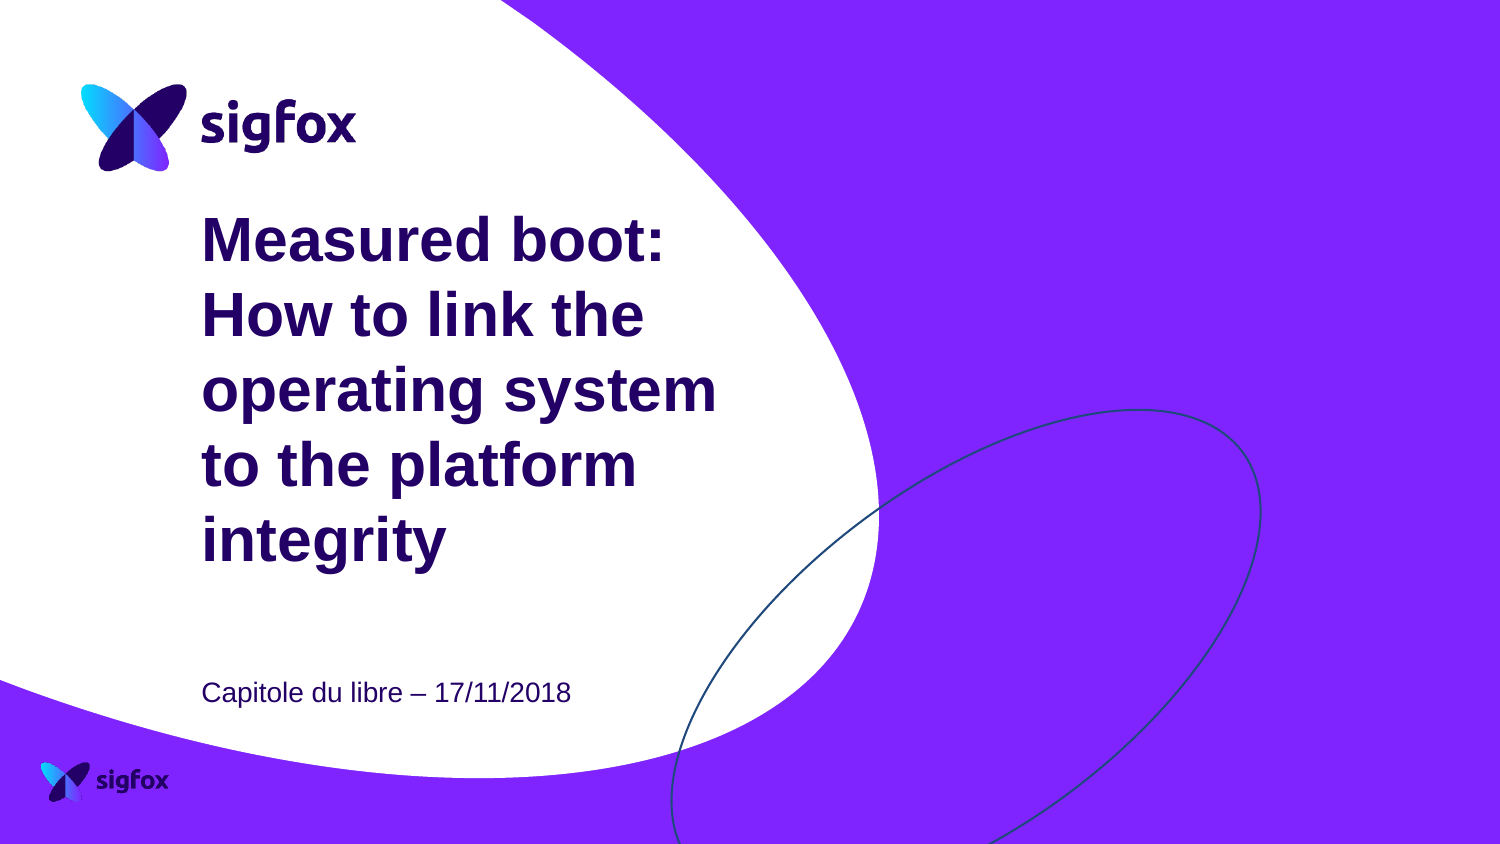

Measured boot:
How to link the operating system to the platform integrity
Capitole du libre – 17/11/2018